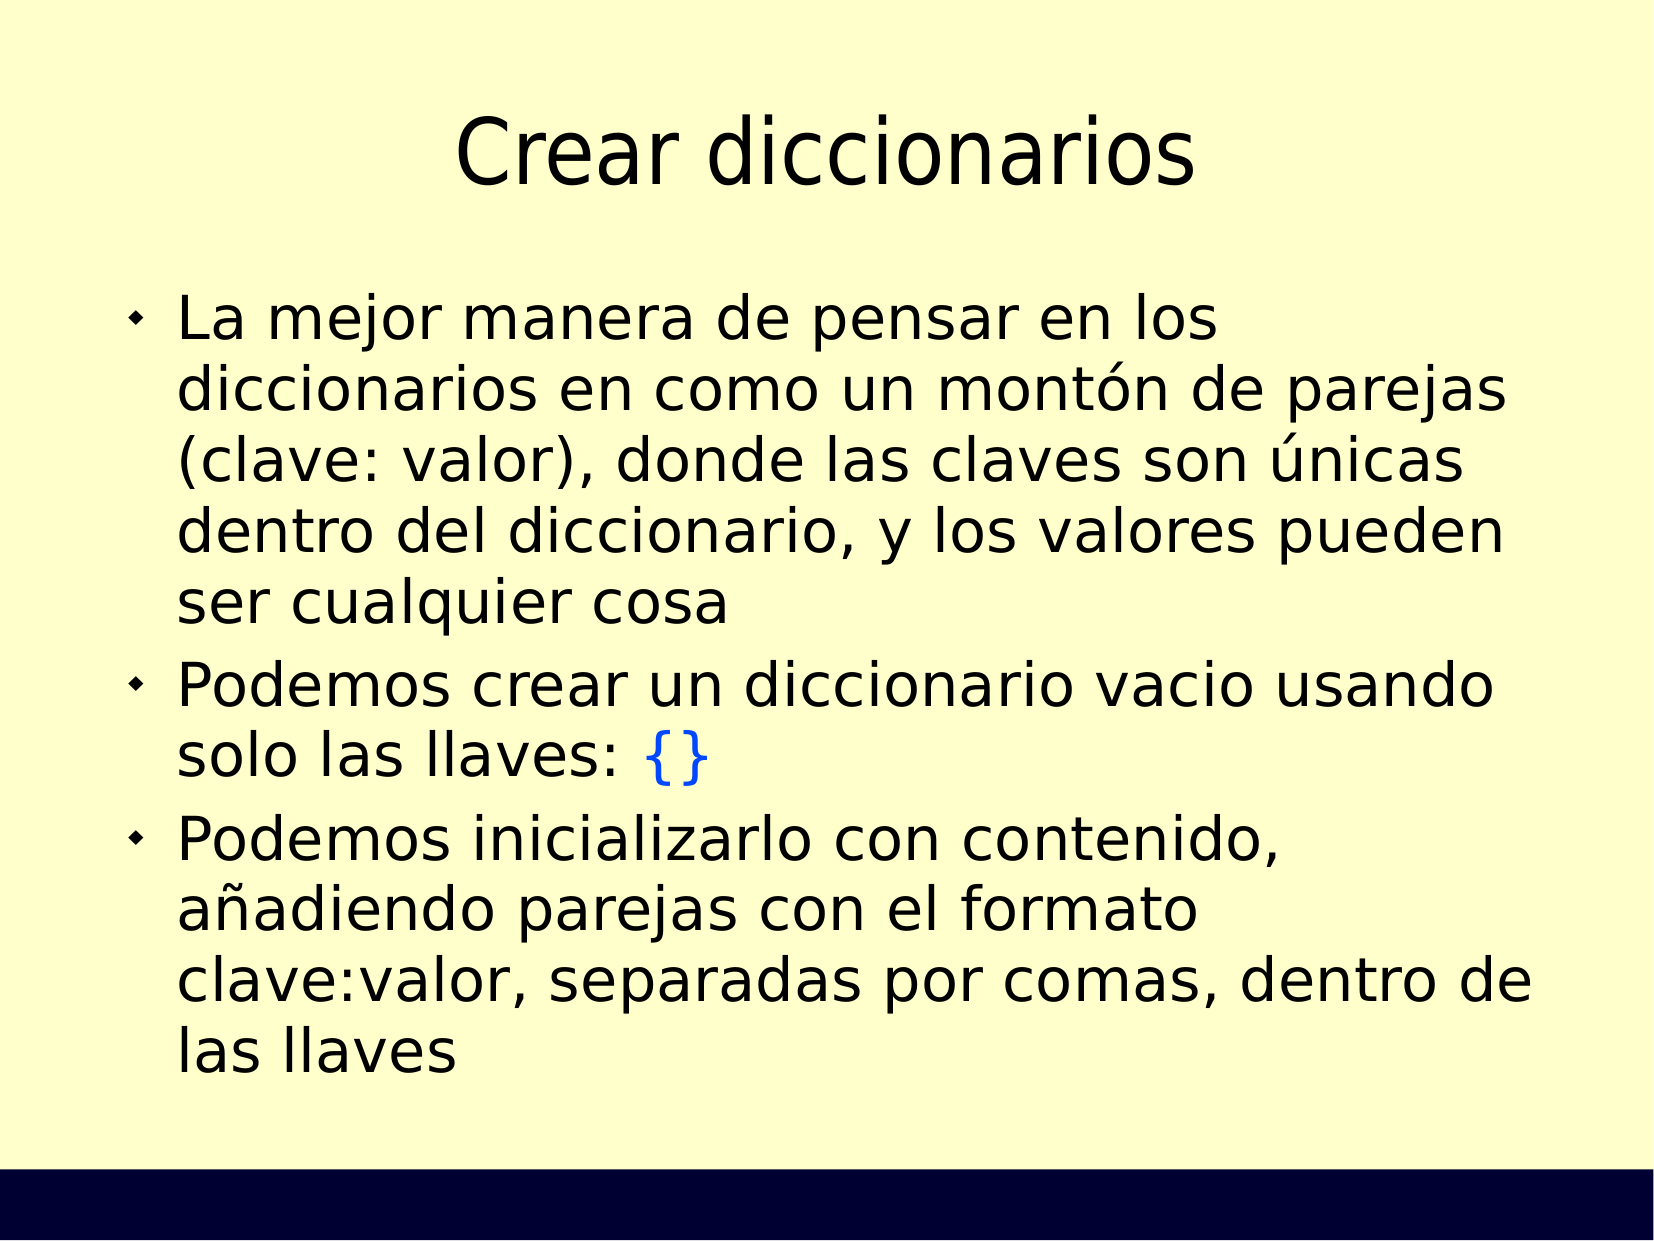

# Crear diccionarios
La mejor manera de pensar en los diccionarios en como un montón de parejas (clave: valor), donde las claves son únicas dentro del diccionario, y los valores pueden ser cualquier cosa
Podemos crear un diccionario vacio usando solo las llaves: {}
Podemos inicializarlo con contenido, añadiendo parejas con el formato clave:valor, separadas por comas, dentro de las llaves